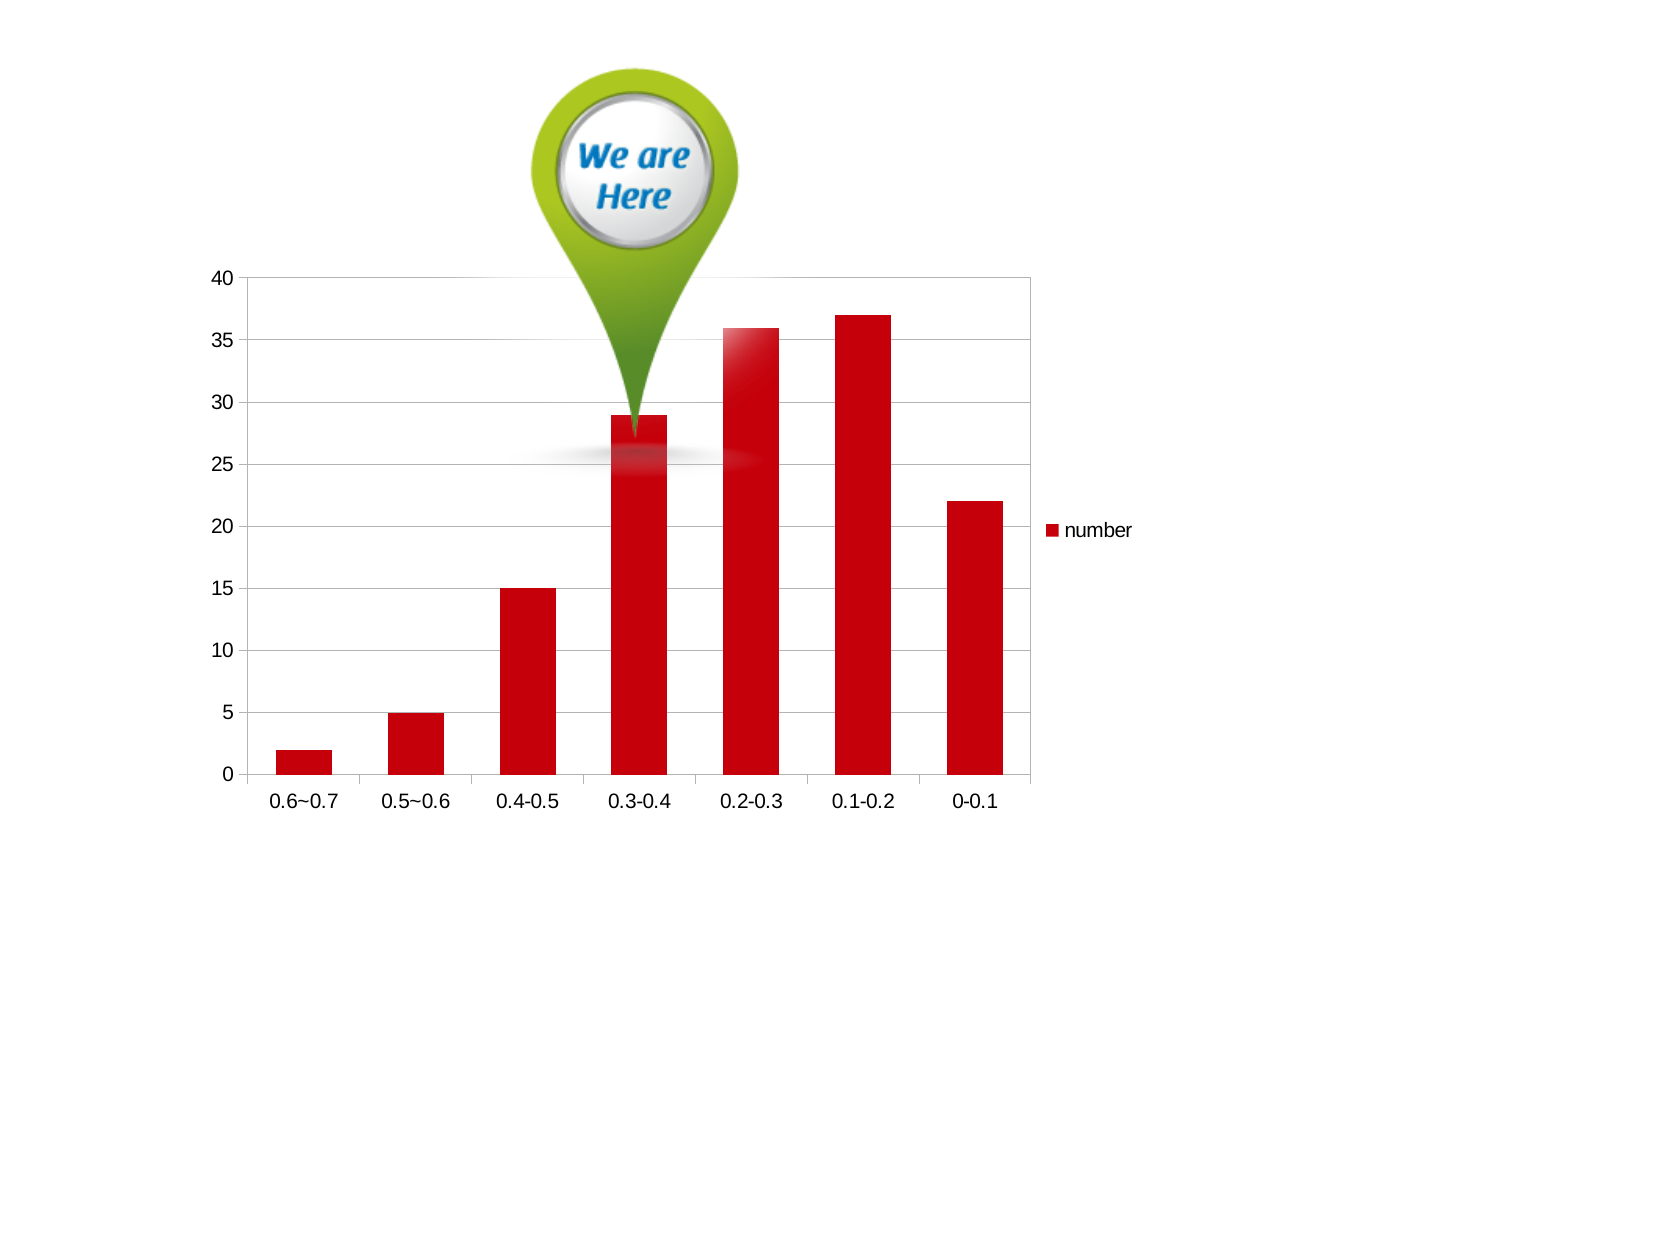

### Chart
| Category | number |
|---|---|
| 0.6~0.7 | 2.0 |
| 0.5~0.6 | 5.0 |
| 0.4-0.5 | 15.0 |
| 0.3-0.4 | 29.0 |
| 0.2-0.3 | 36.0 |
| 0.1-0.2 | 37.0 |
| 0-0.1 | 22.0 |